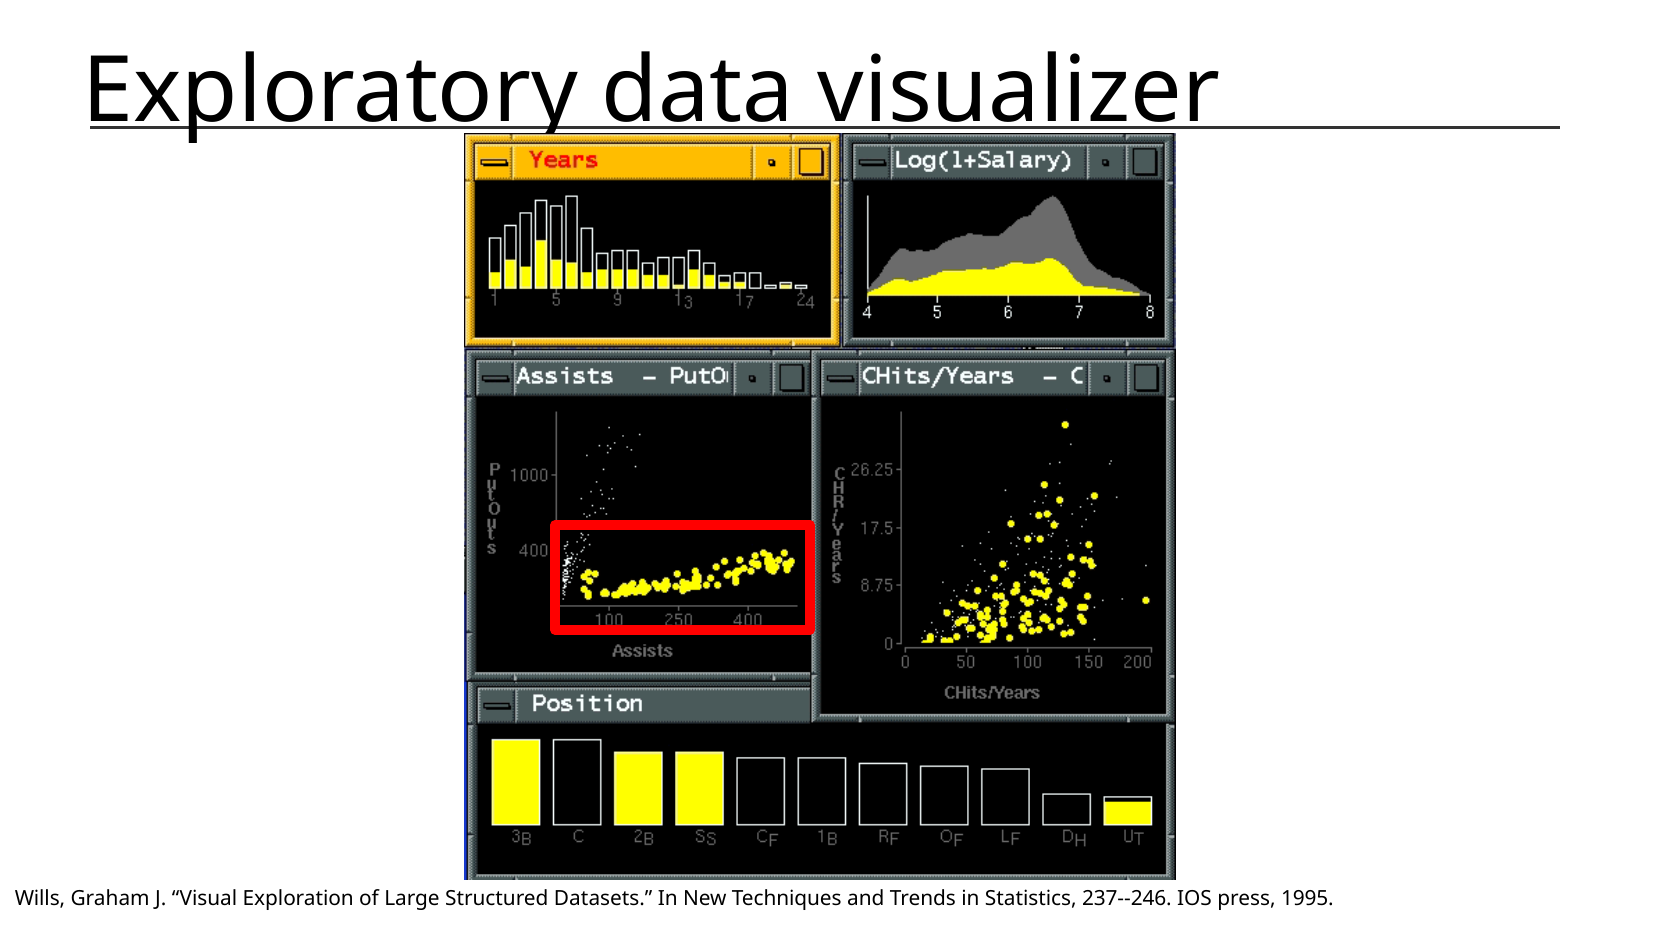

# Exploratory data visualizer
Wills, Graham J. “Visual Exploration of Large Structured Datasets.” In New Techniques and Trends in Statistics, 237--246. IOS press, 1995.